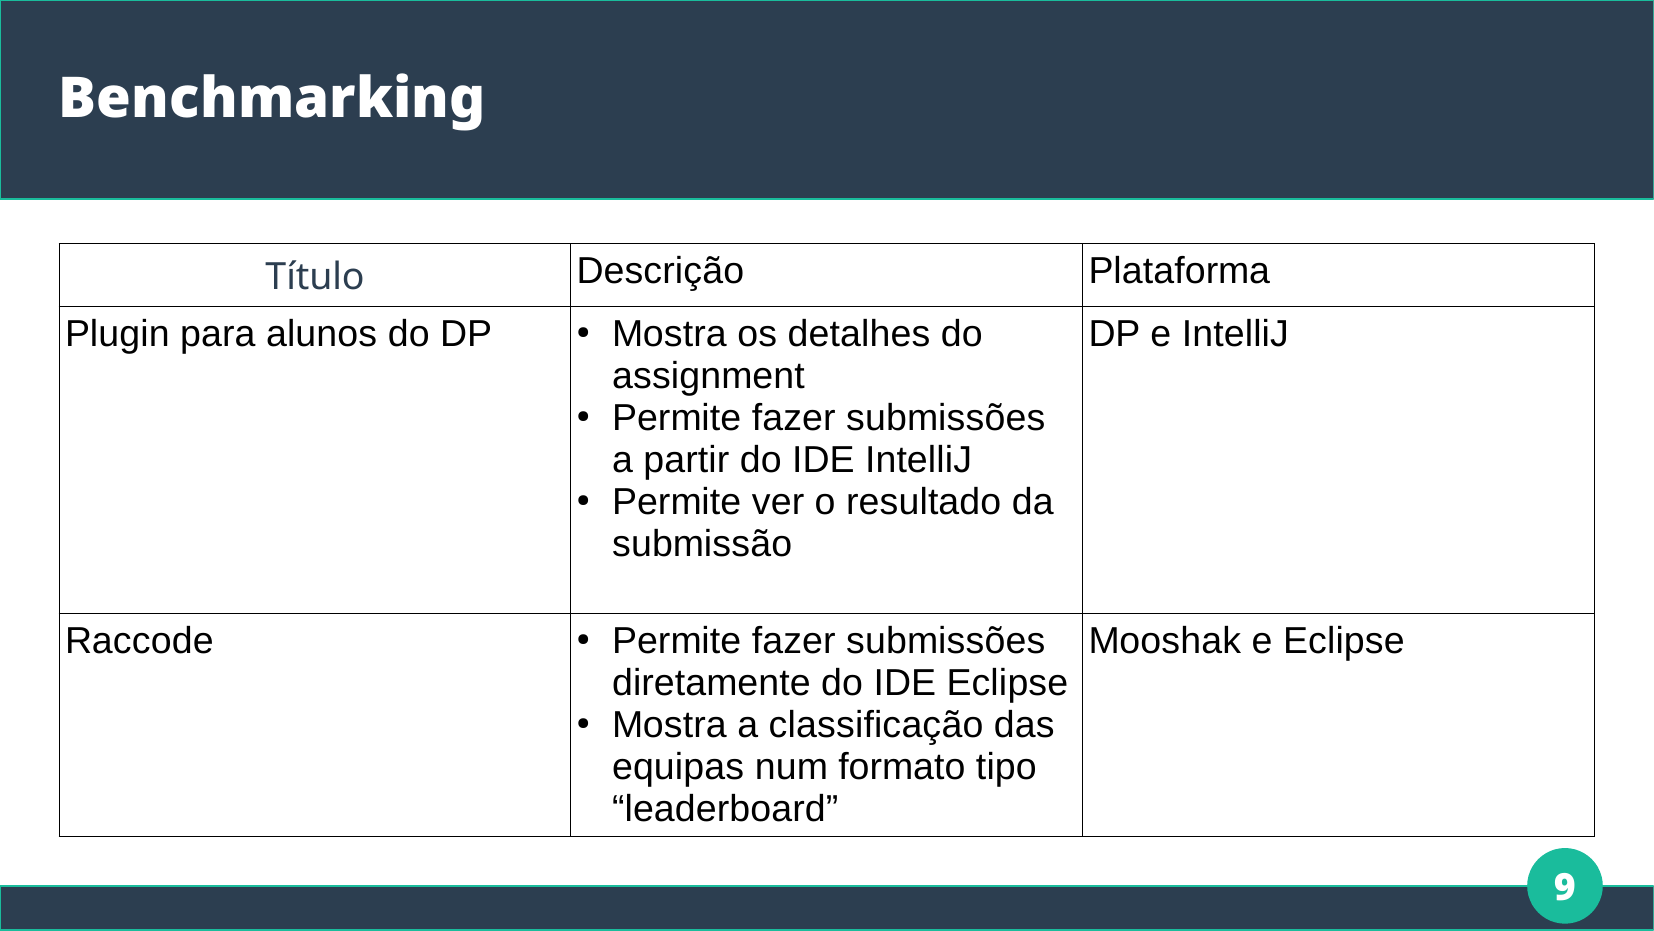

# Benchmarking
| Título | Descrição | Plataforma |
| --- | --- | --- |
| Plugin para alunos do DP | Mostra os detalhes do assignment Permite fazer submissões a partir do IDE IntelliJ Permite ver o resultado da submissão | DP e IntelliJ |
| Raccode | Permite fazer submissões diretamente do IDE Eclipse Mostra a classificação das equipas num formato tipo “leaderboard” | Mooshak e Eclipse |
9